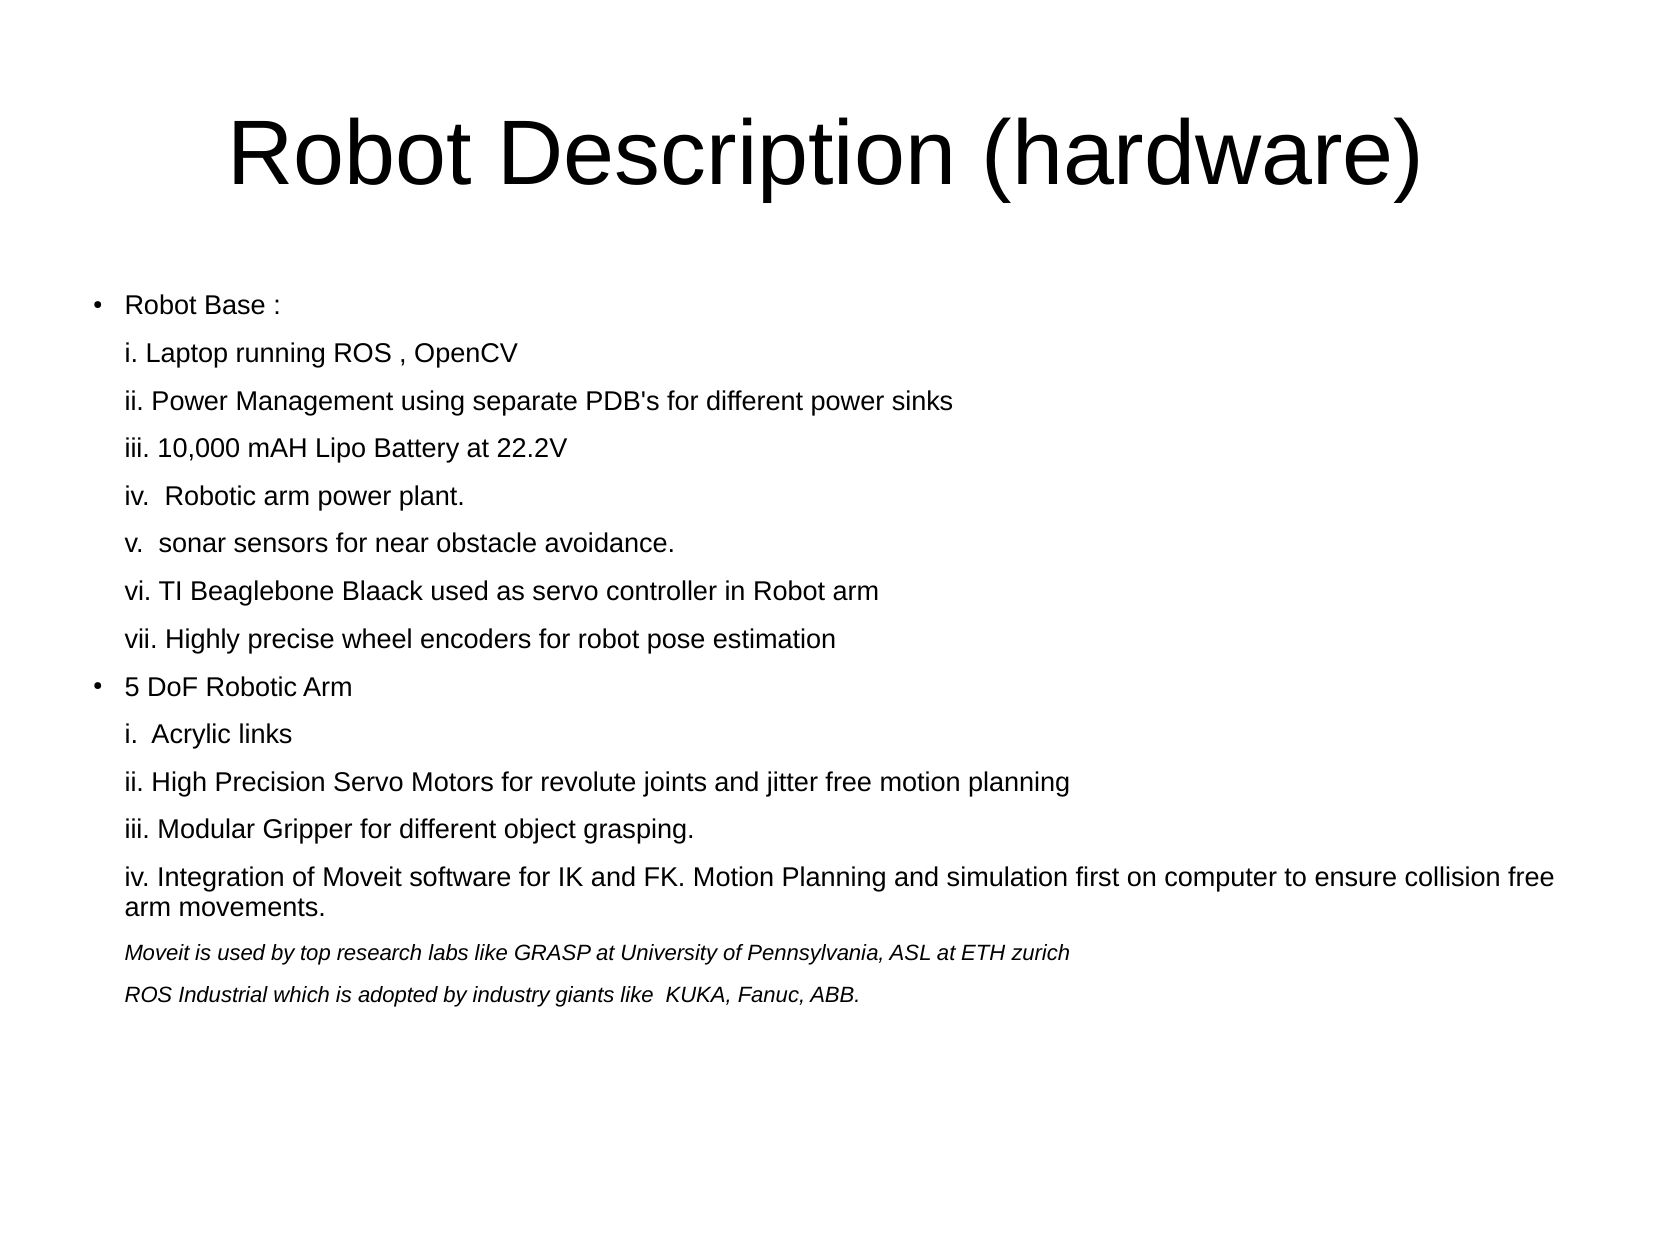

# Robot Description (hardware)
Robot Base :
i. Laptop running ROS , OpenCV
ii. Power Management using separate PDB's for different power sinks
iii. 10,000 mAH Lipo Battery at 22.2V
iv. Robotic arm power plant.
v. sonar sensors for near obstacle avoidance.
vi. TI Beaglebone Blaack used as servo controller in Robot arm
vii. Highly precise wheel encoders for robot pose estimation
5 DoF Robotic Arm
i. Acrylic links
ii. High Precision Servo Motors for revolute joints and jitter free motion planning
iii. Modular Gripper for different object grasping.
iv. Integration of Moveit software for IK and FK. Motion Planning and simulation first on computer to ensure collision free arm movements.
Moveit is used by top research labs like GRASP at University of Pennsylvania, ASL at ETH zurich
ROS Industrial which is adopted by industry giants like KUKA, Fanuc, ABB.